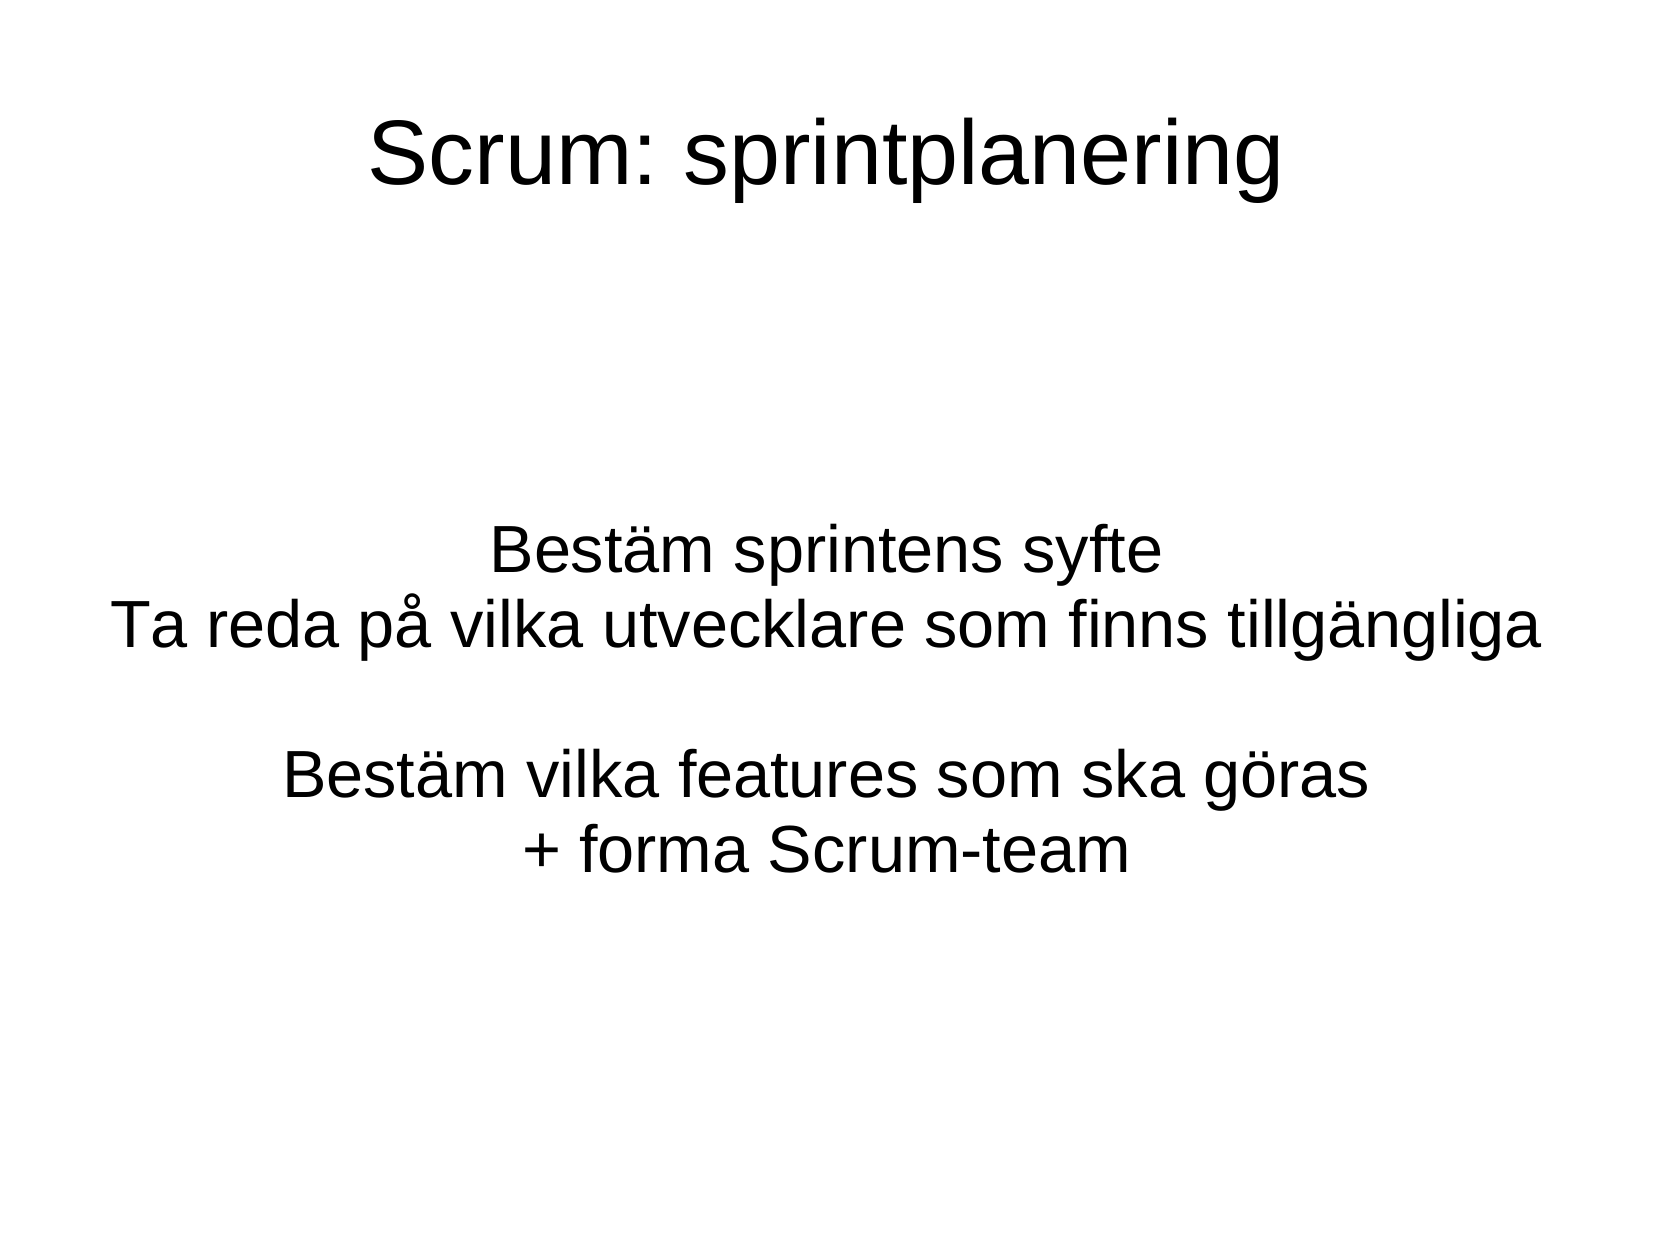

# Scrum: sprintplanering
Bestäm sprintens syfte
Ta reda på vilka utvecklare som finns tillgängliga
Bestäm vilka features som ska göras
+ forma Scrum-team